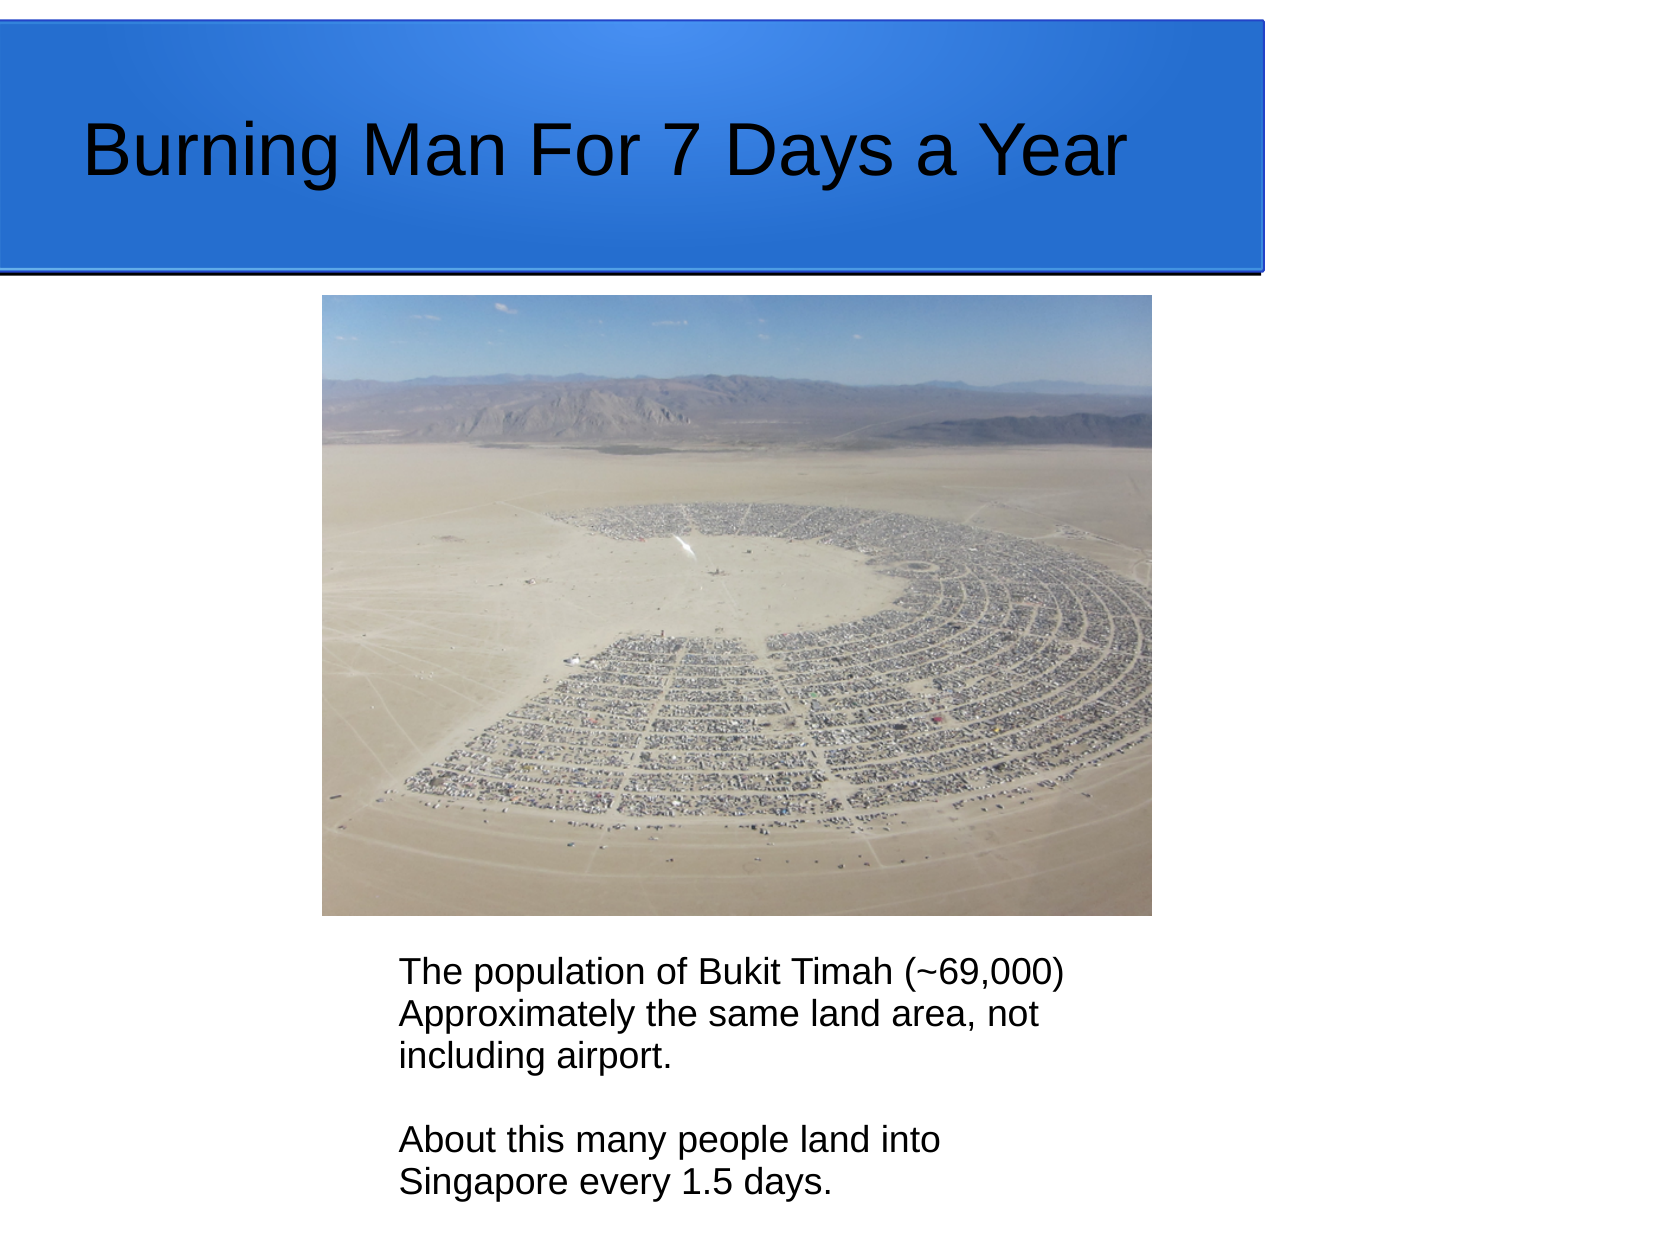

# Burning Man For 7 Days a Year
The population of Bukit Timah (~69,000)
Approximately the same land area, not including airport.
About this many people land into Singapore every 1.5 days.